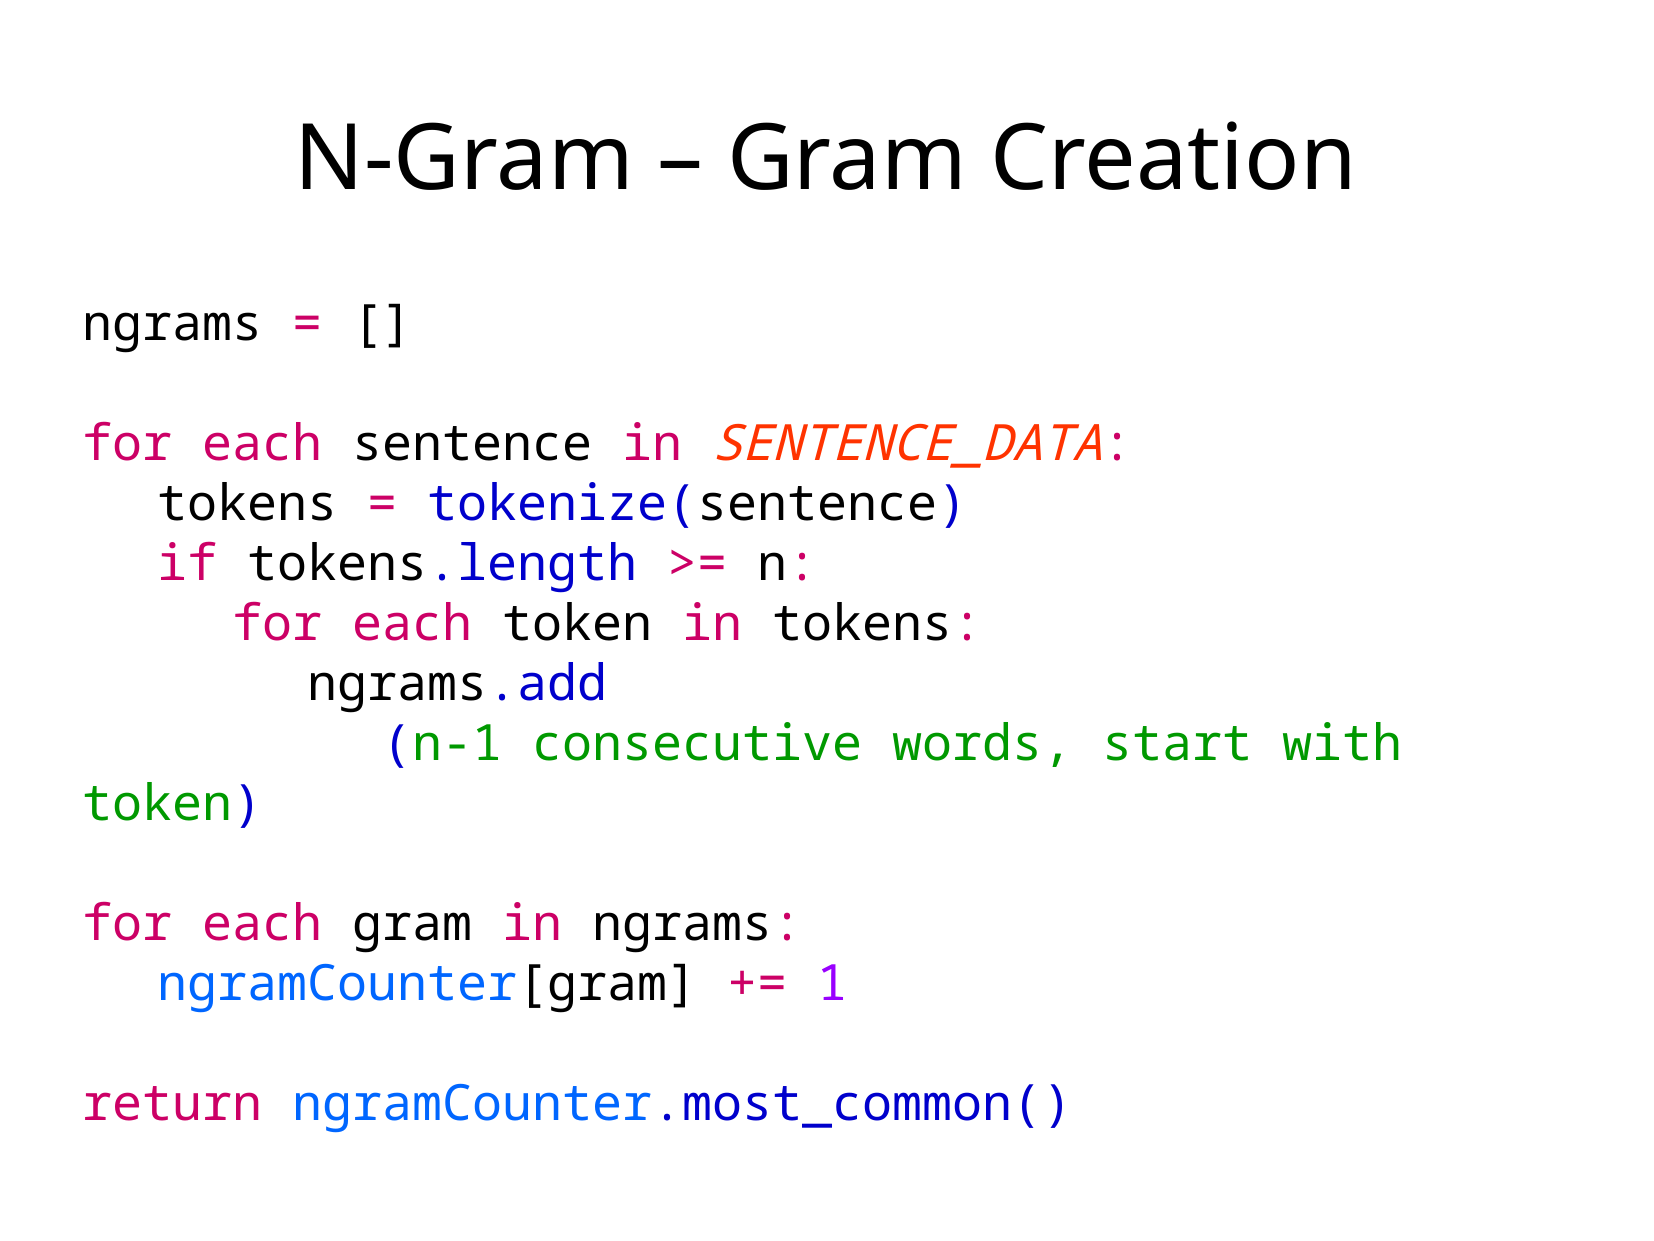

N-Gram – Gram Creation
ngrams = []
for each sentence in SENTENCE_DATA:
	tokens = tokenize(sentence)
	if tokens.length >= n:
		for each token in tokens:
			ngrams.add
				(n-1 consecutive words, start with token)
for each gram in ngrams:
	ngramCounter[gram] += 1
return ngramCounter.most_common()